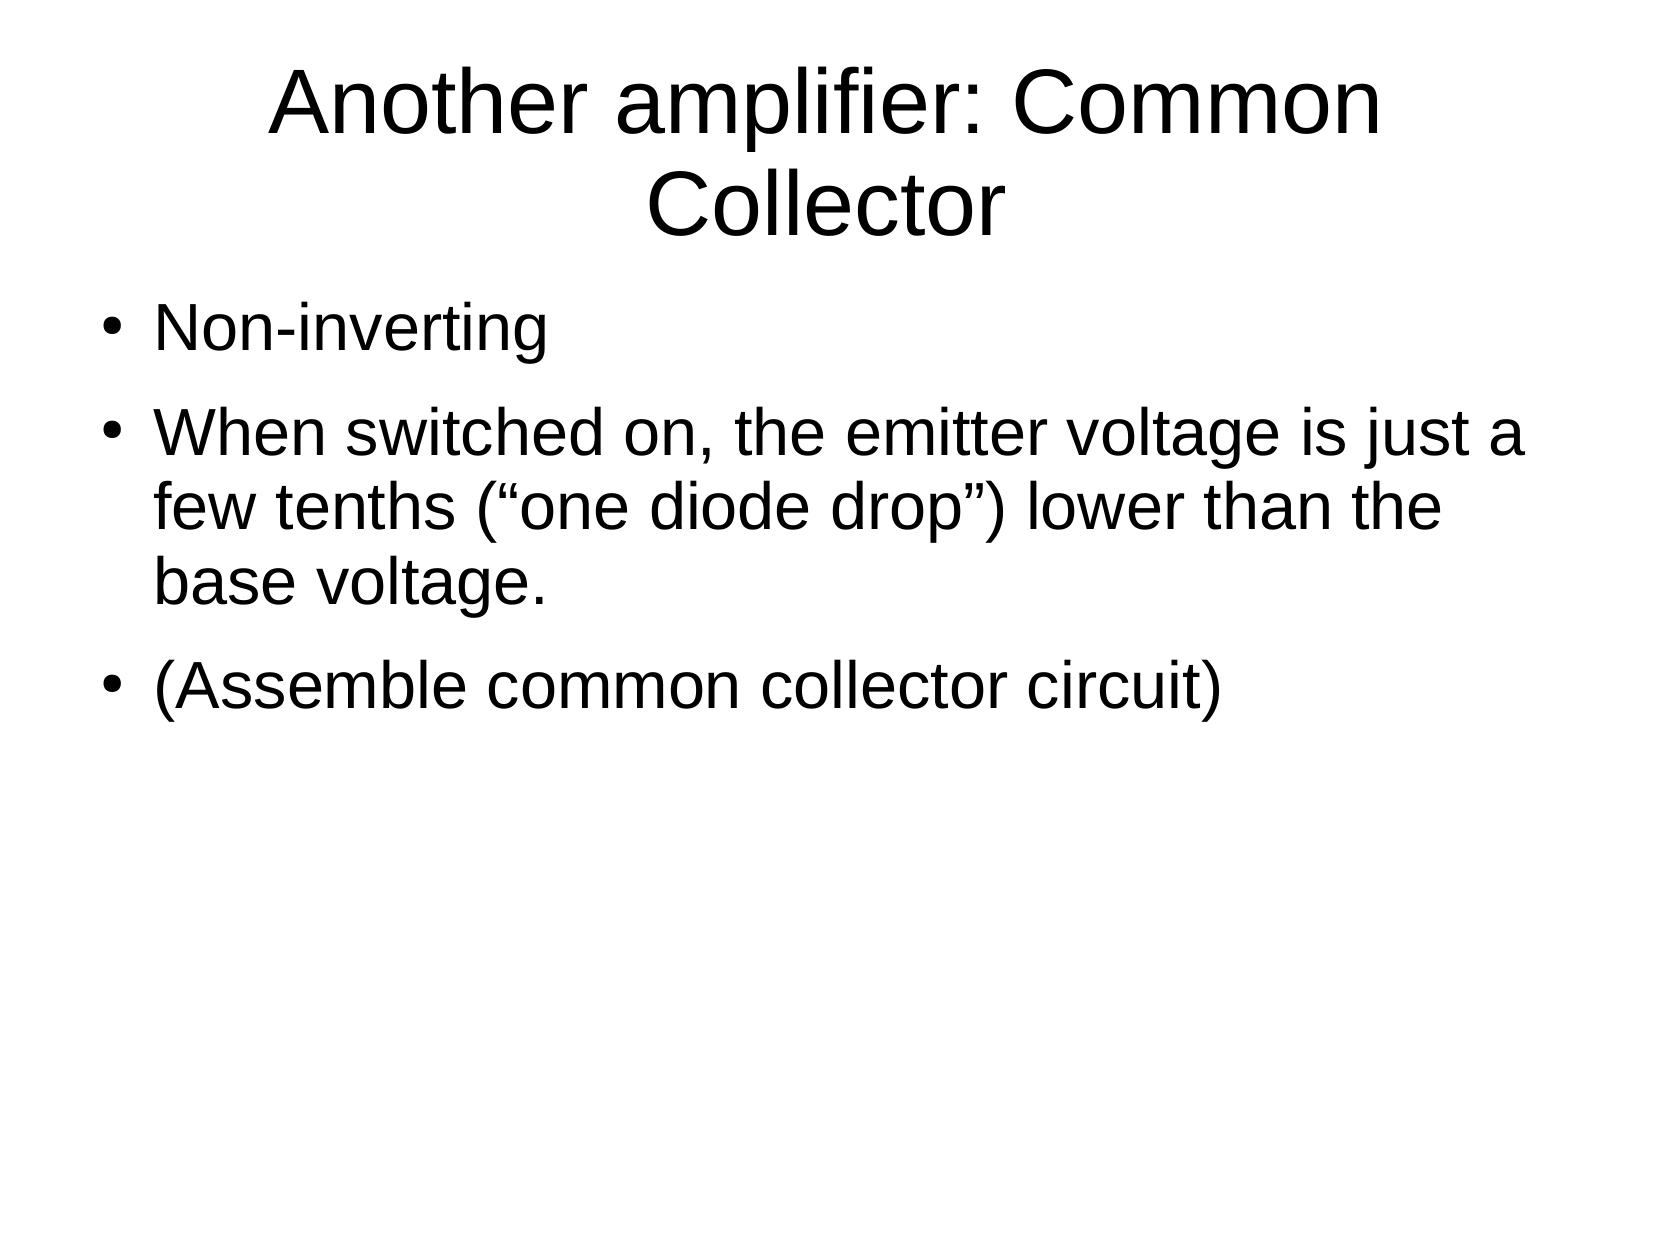

# Another amplifier: Common Collector
Non-inverting
When switched on, the emitter voltage is just a few tenths (“one diode drop”) lower than the base voltage.
(Assemble common collector circuit)